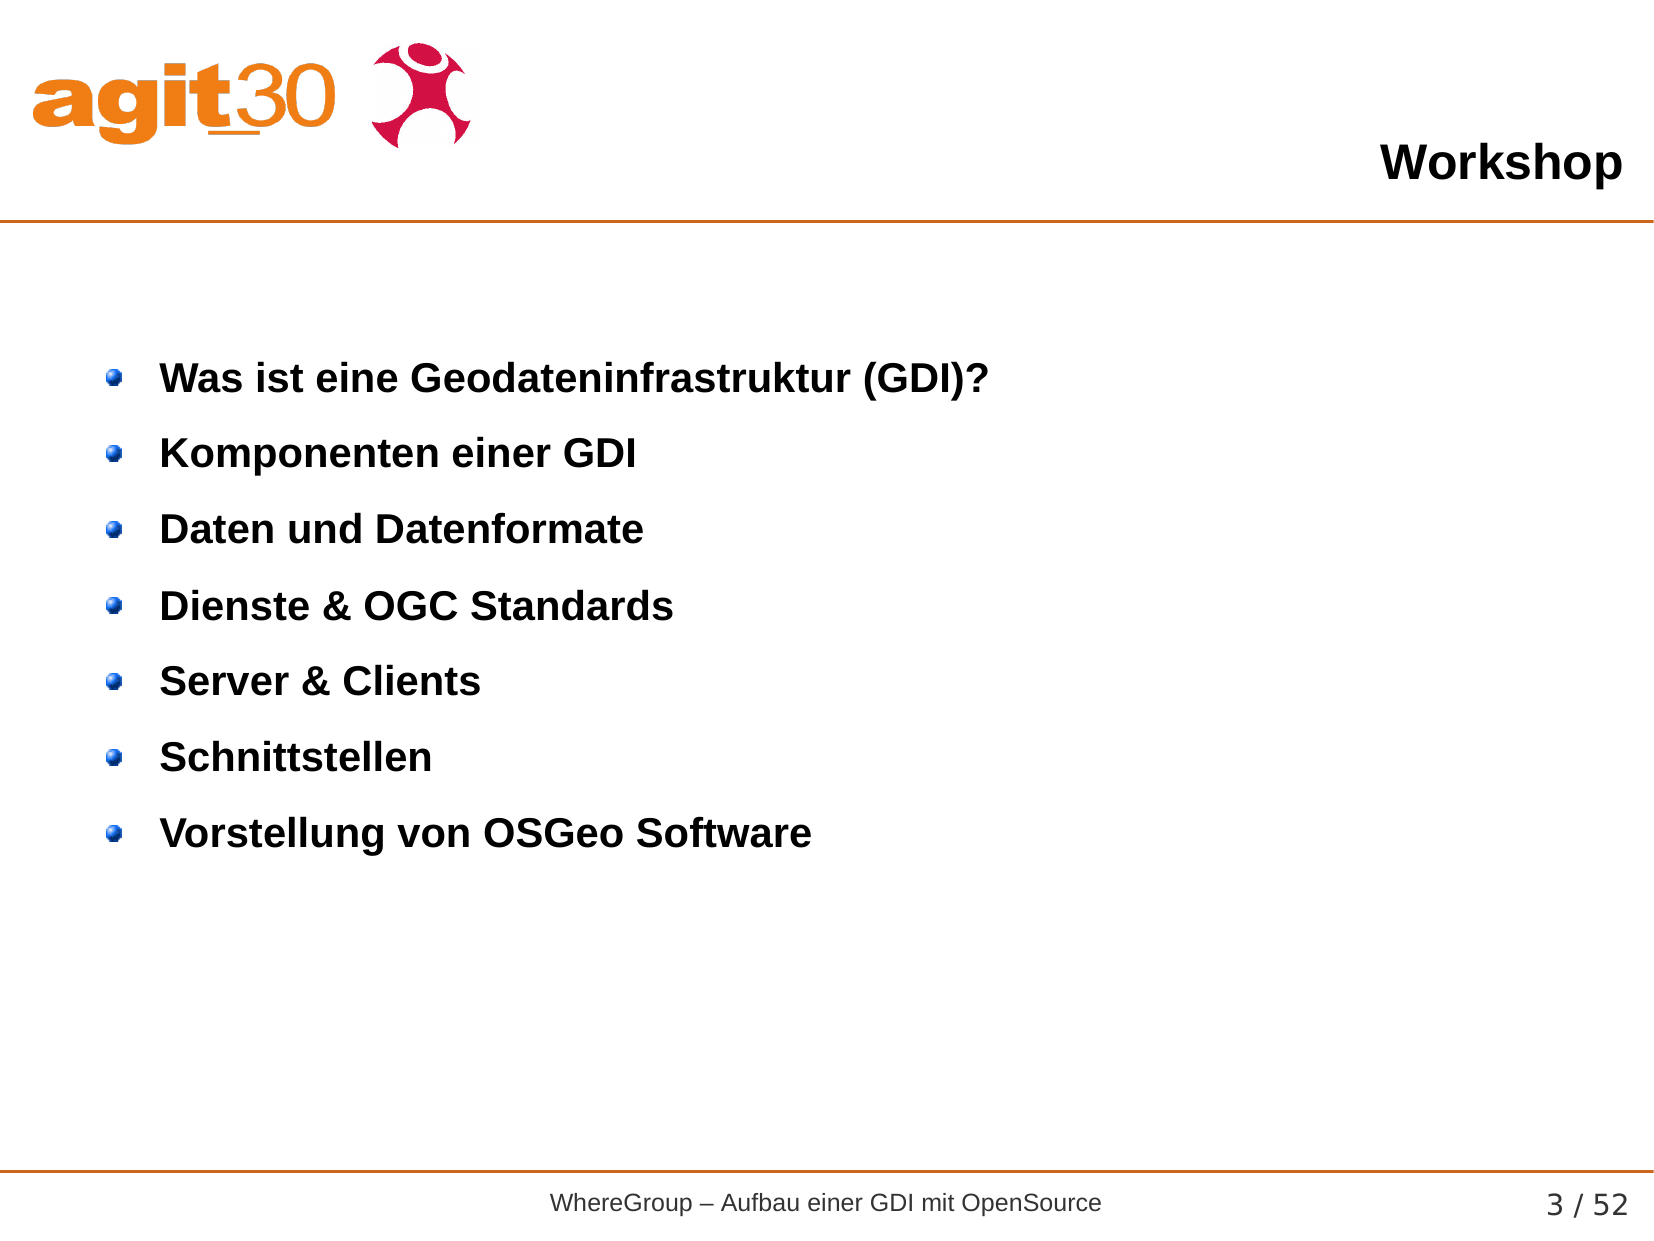

Workshop
# Was ist eine Geodateninfrastruktur (GDI)?
Komponenten einer GDI
Daten und Datenformate
Dienste & OGC Standards
Server & Clients
Schnittstellen
Vorstellung von OSGeo Software